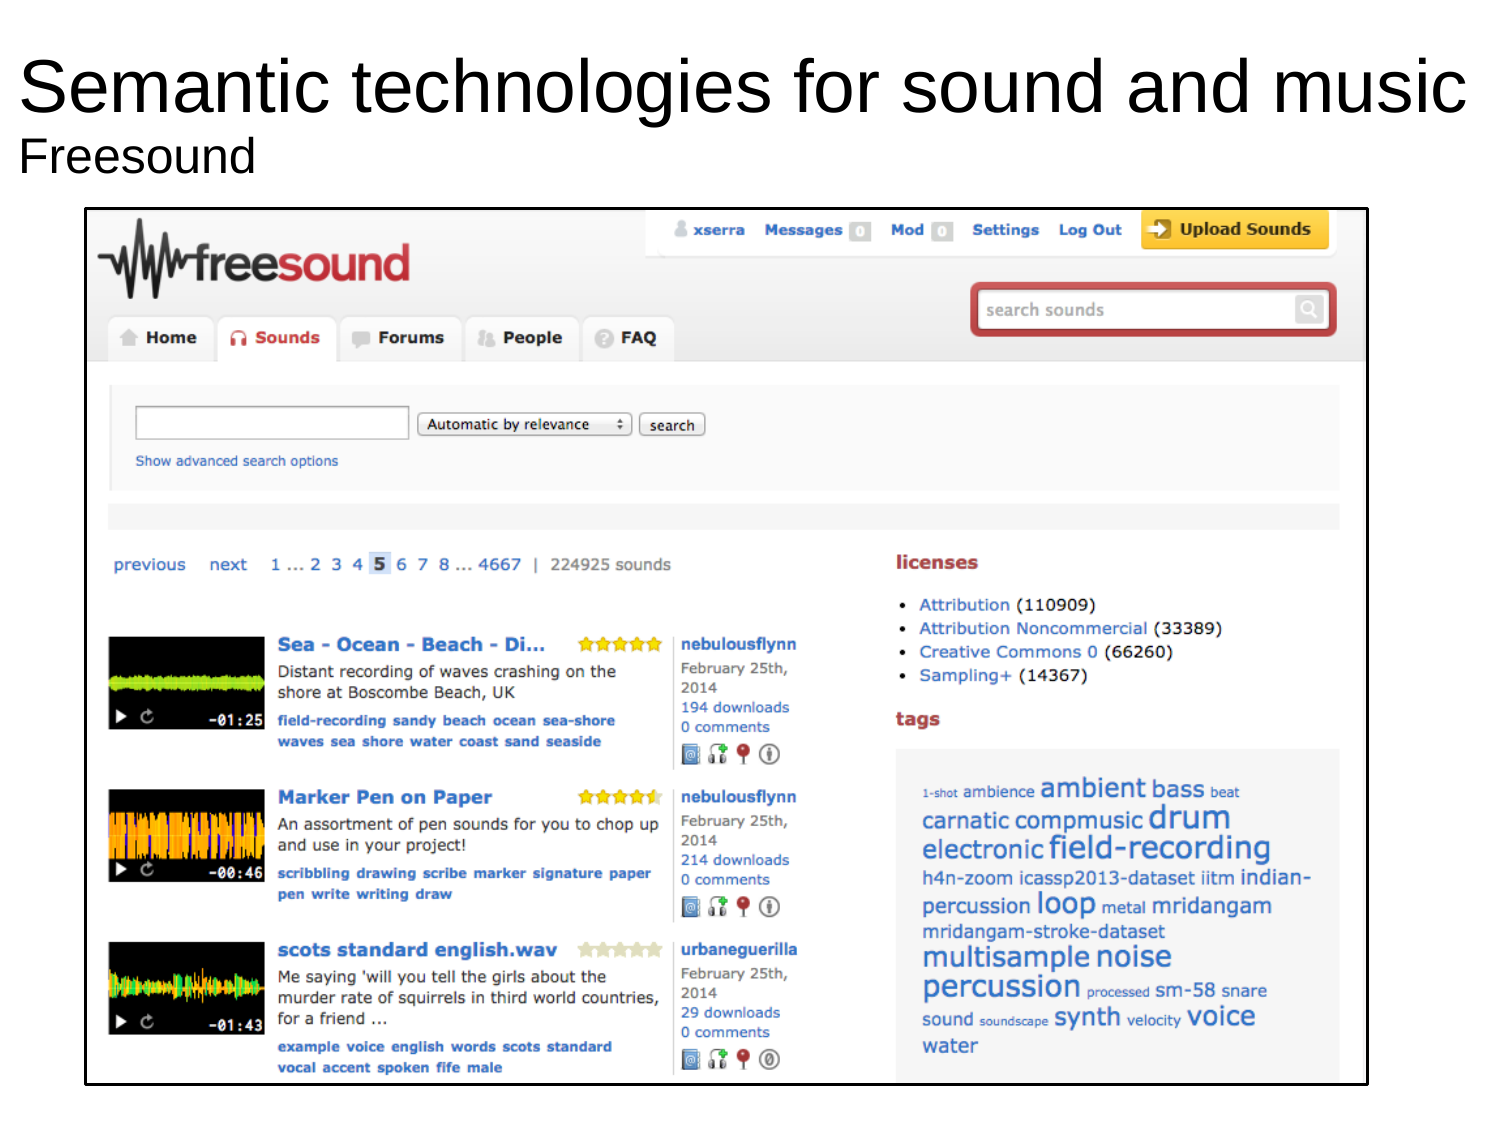

# Semantic technologies for sound and music Freesound